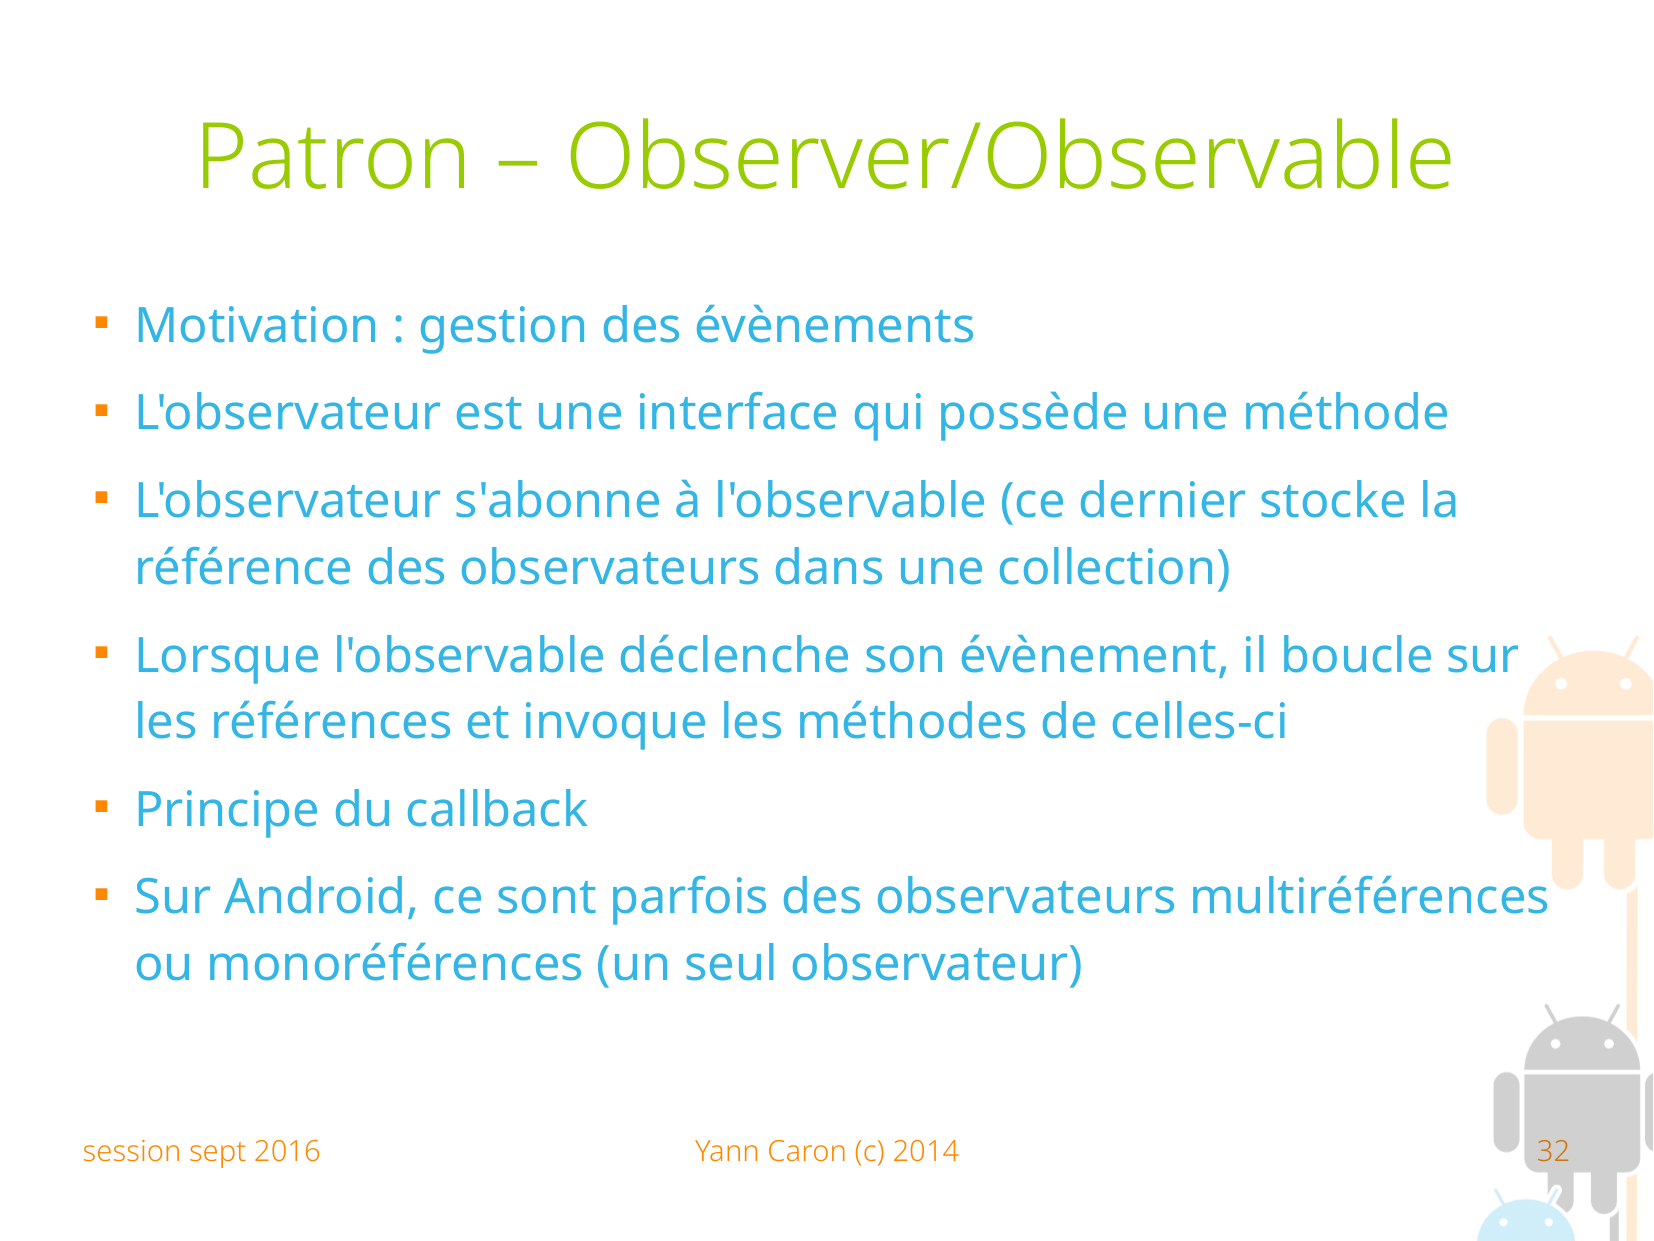

# Patron – Observer/Observable
Motivation : gestion des évènements
L'observateur est une interface qui possède une méthode
L'observateur s'abonne à l'observable (ce dernier stocke la référence des observateurs dans une collection)
Lorsque l'observable déclenche son évènement, il boucle sur les références et invoque les méthodes de celles-ci
Principe du callback
Sur Android, ce sont parfois des observateurs multiréférences ou monoréférences (un seul observateur)
session sept 2016
Yann Caron (c) 2014
32